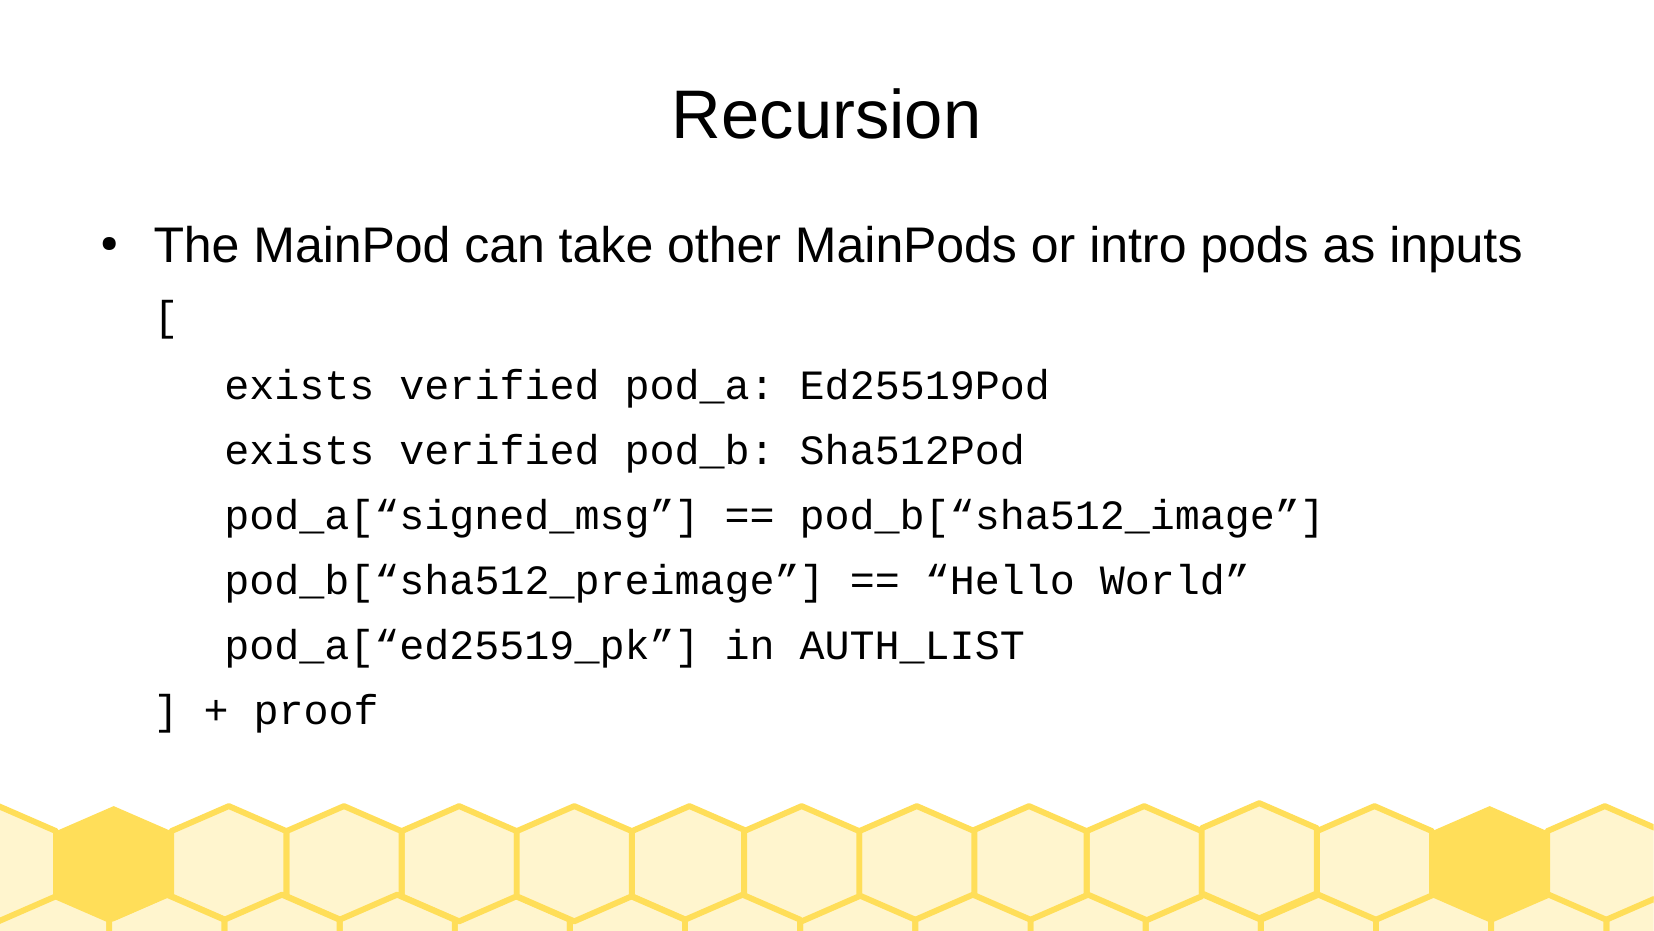

# Recursion
The MainPod can take other MainPods or intro pods as inputs
[
exists verified pod_a: Ed25519Pod
exists verified pod_b: Sha512Pod
pod_a[“signed_msg”] == pod_b[“sha512_image”]
pod_b[“sha512_preimage”] == “Hello World”
pod_a[“ed25519_pk”] in AUTH_LIST
] + proof